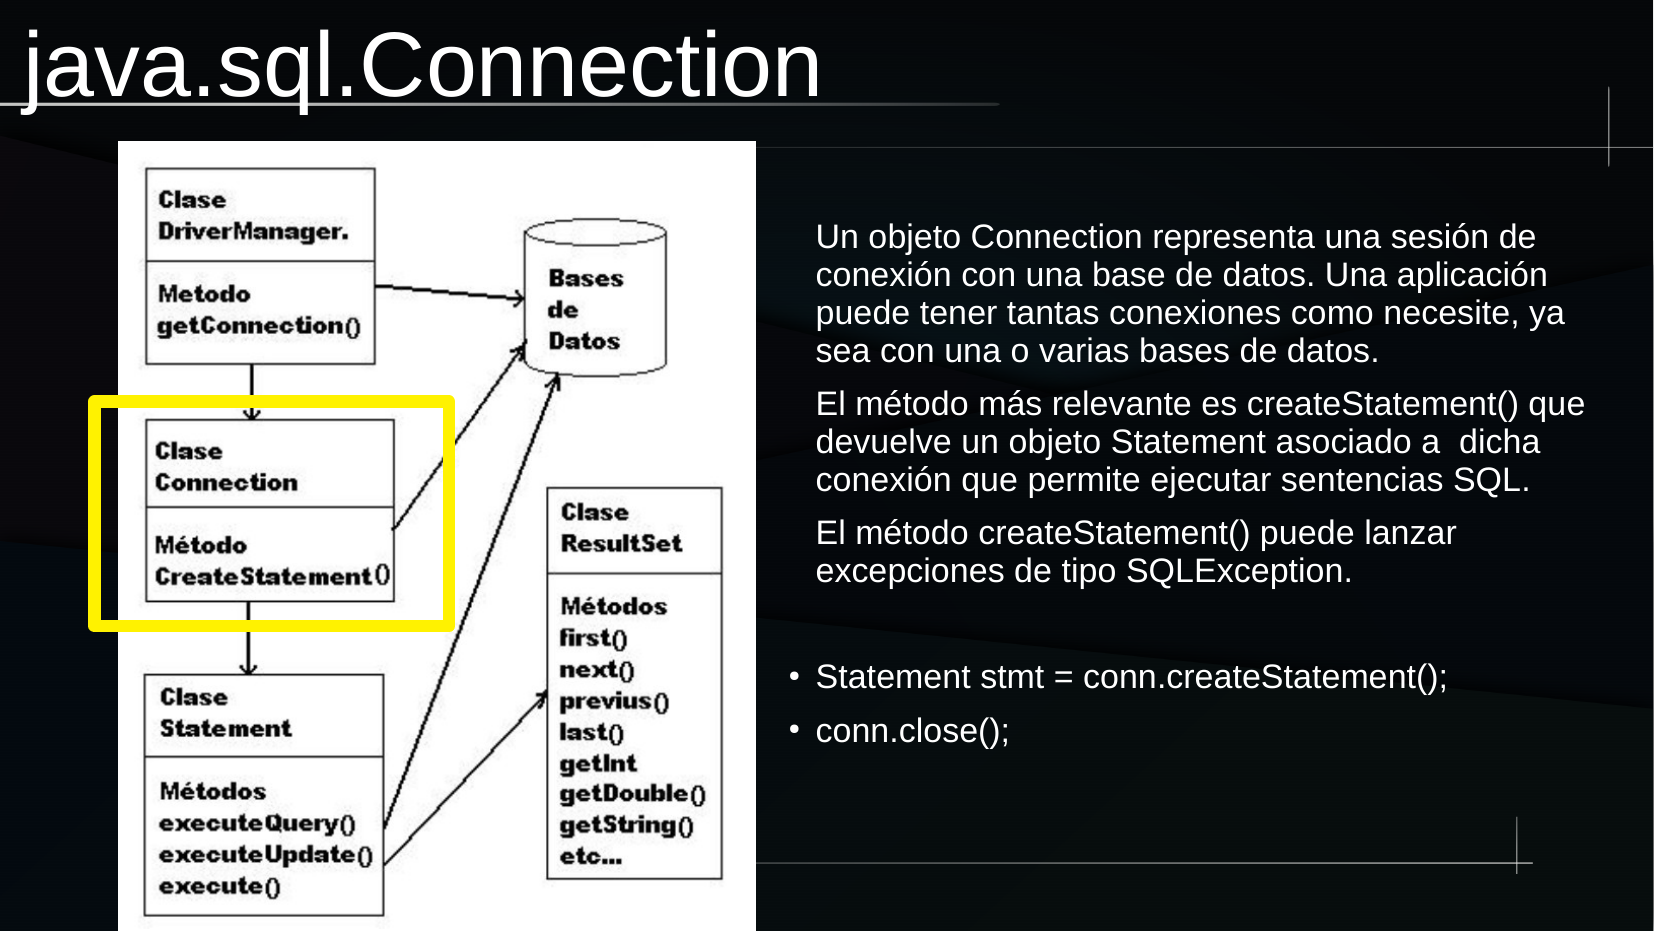

# java.sql.Connection
Un objeto Connection representa una sesión de conexión con una base de datos. Una aplicación puede tener tantas conexiones como necesite, ya sea con una o varias bases de datos.
El método más relevante es createStatement() que devuelve un objeto Statement asociado a dicha conexión que permite ejecutar sentencias SQL.
El método createStatement() puede lanzar excepciones de tipo SQLException.
Statement stmt = conn.createStatement();
conn.close();